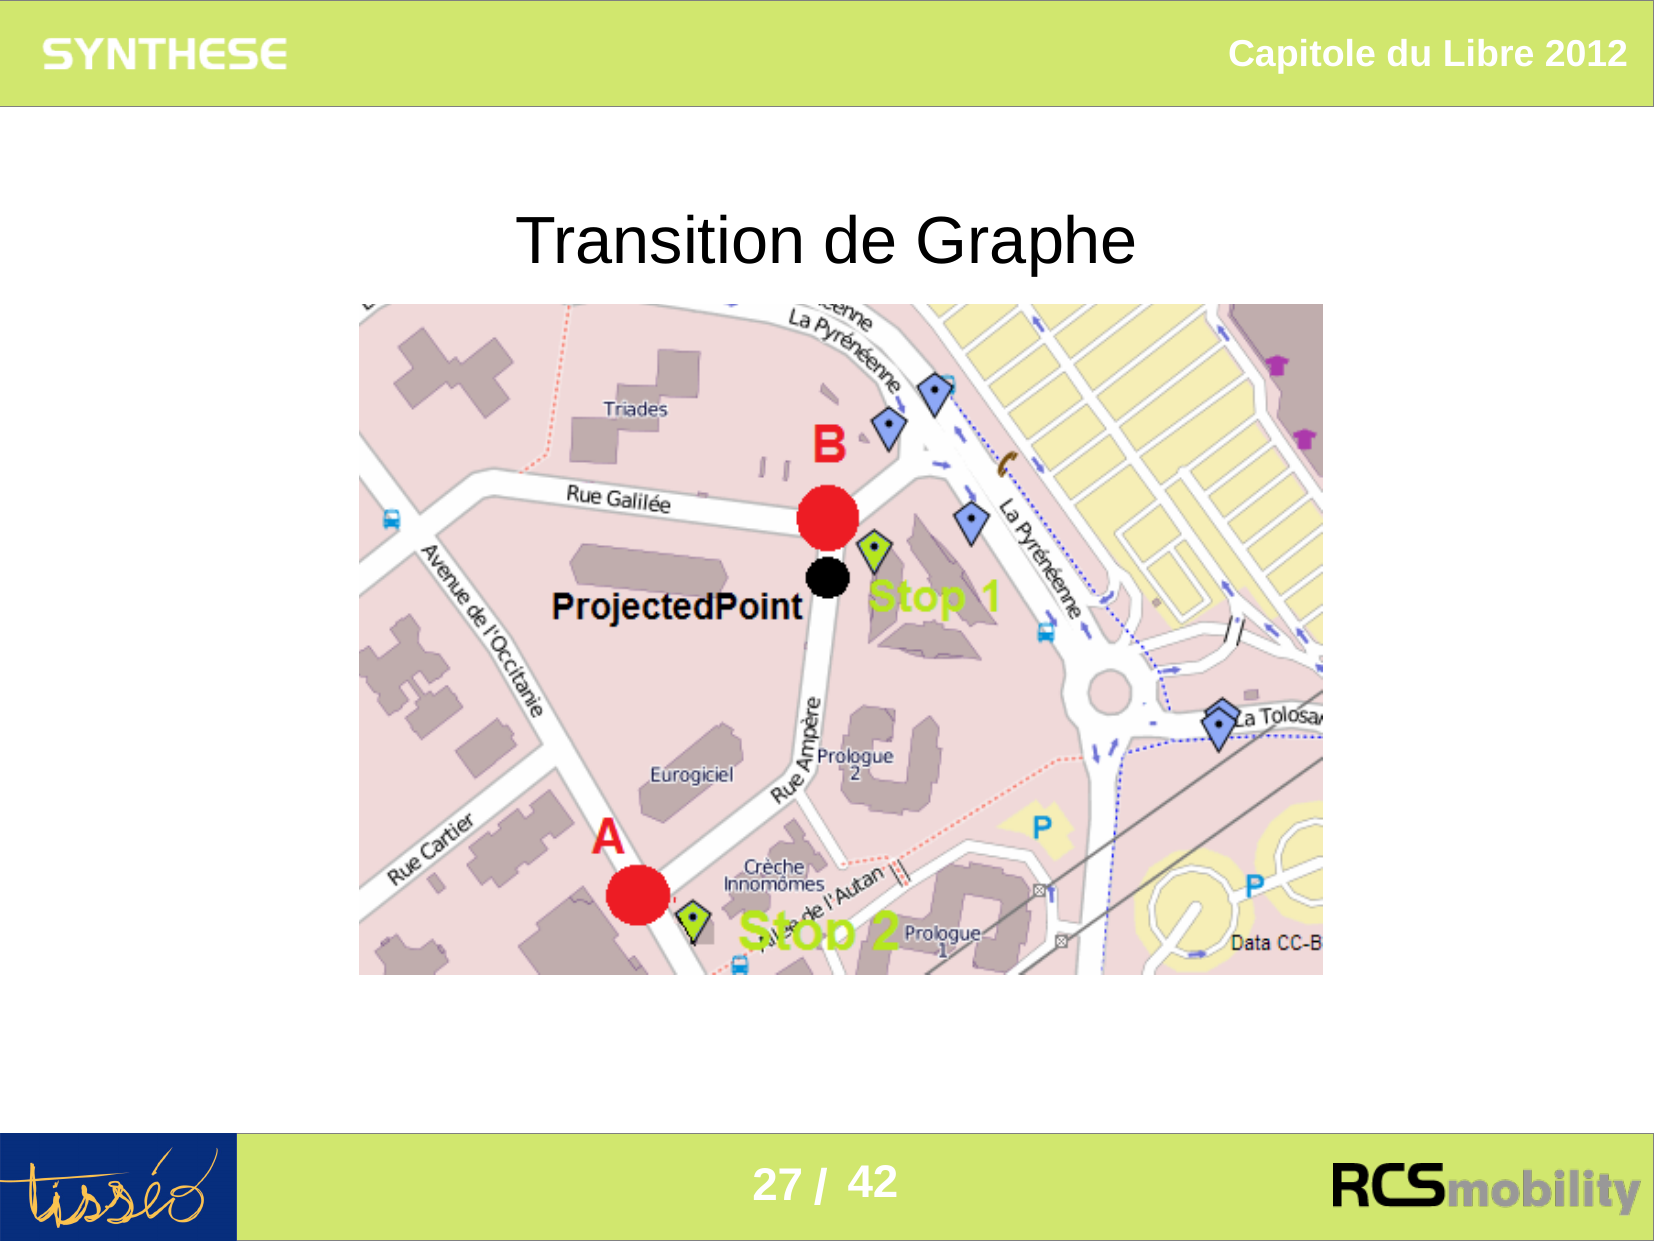

Capitole du Libre 2012
# Transition de Graphe
27
/
42